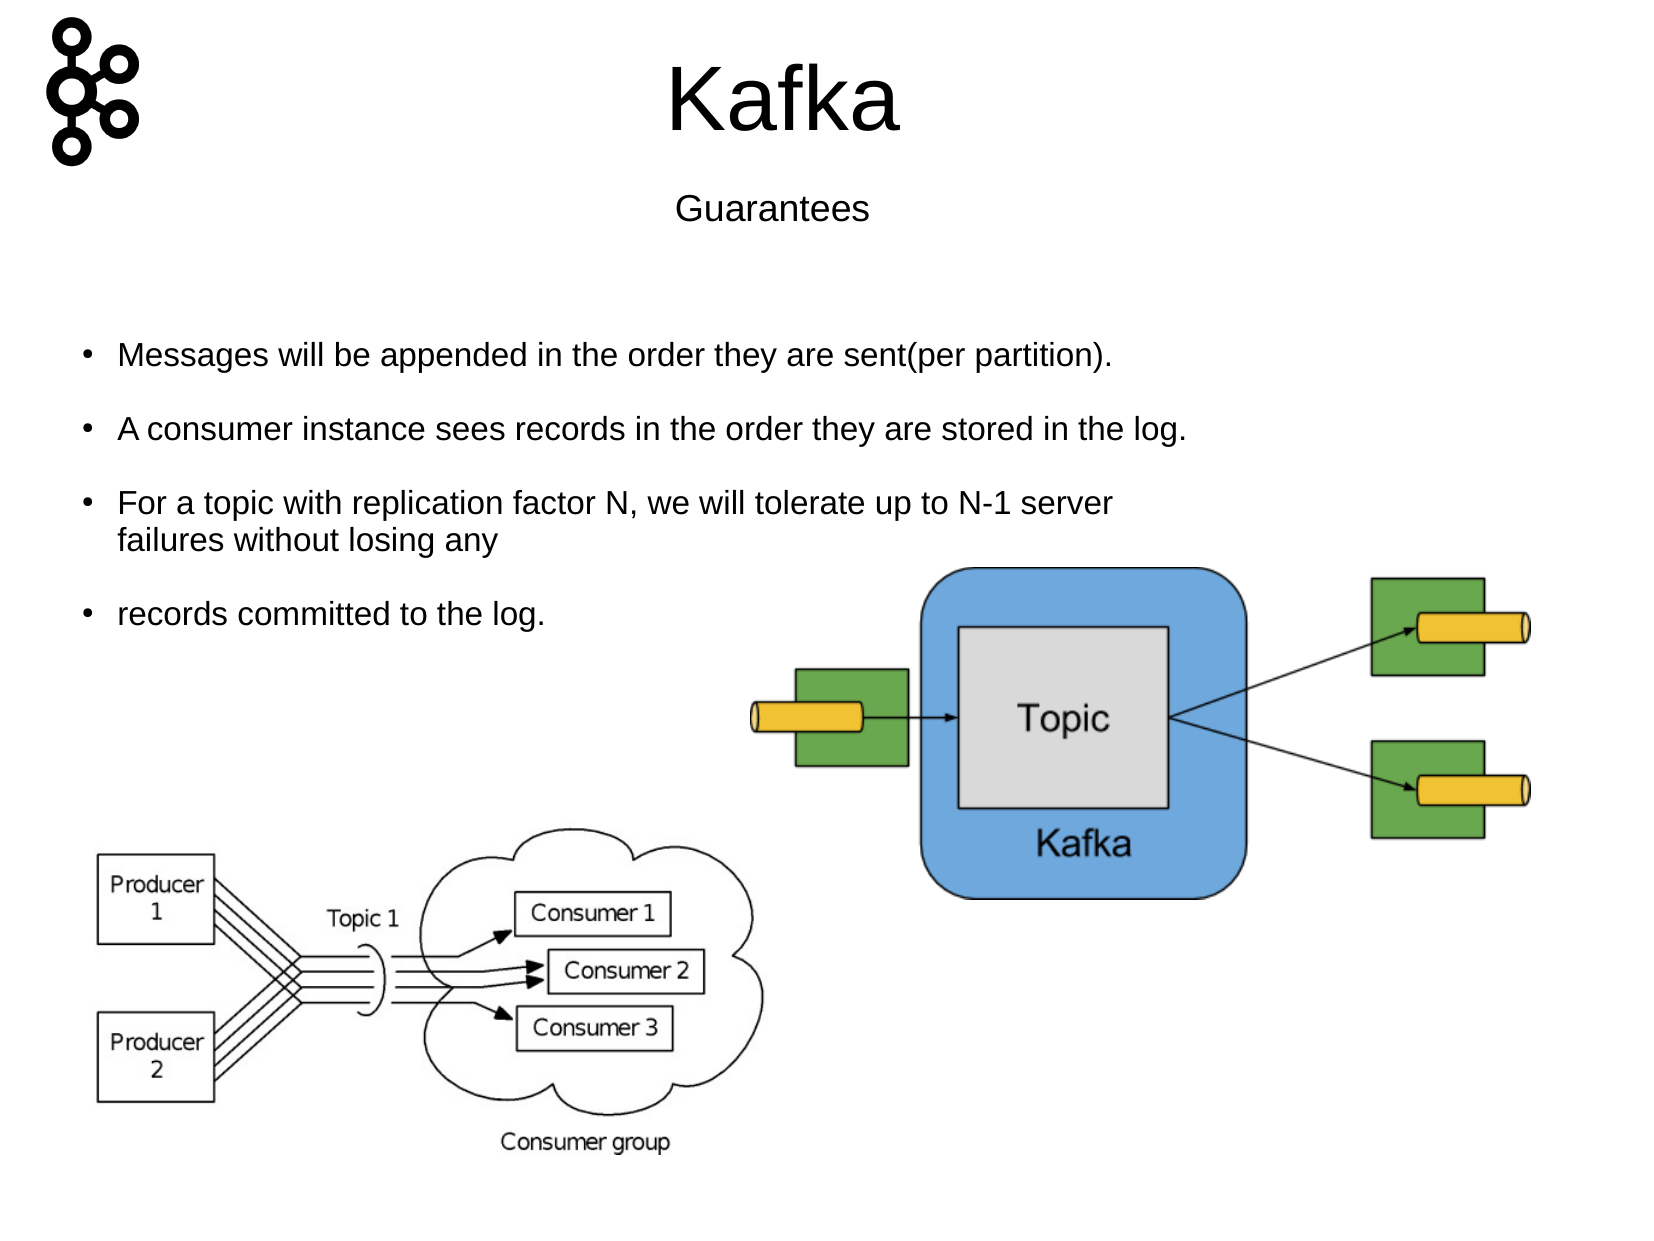

Kafka
Guarantees
Messages will be appended in the order they are sent(per partition).
A consumer instance sees records in the order they are stored in the log.
For a topic with replication factor N, we will tolerate up to N-1 server
failures without losing any
records committed to the log.